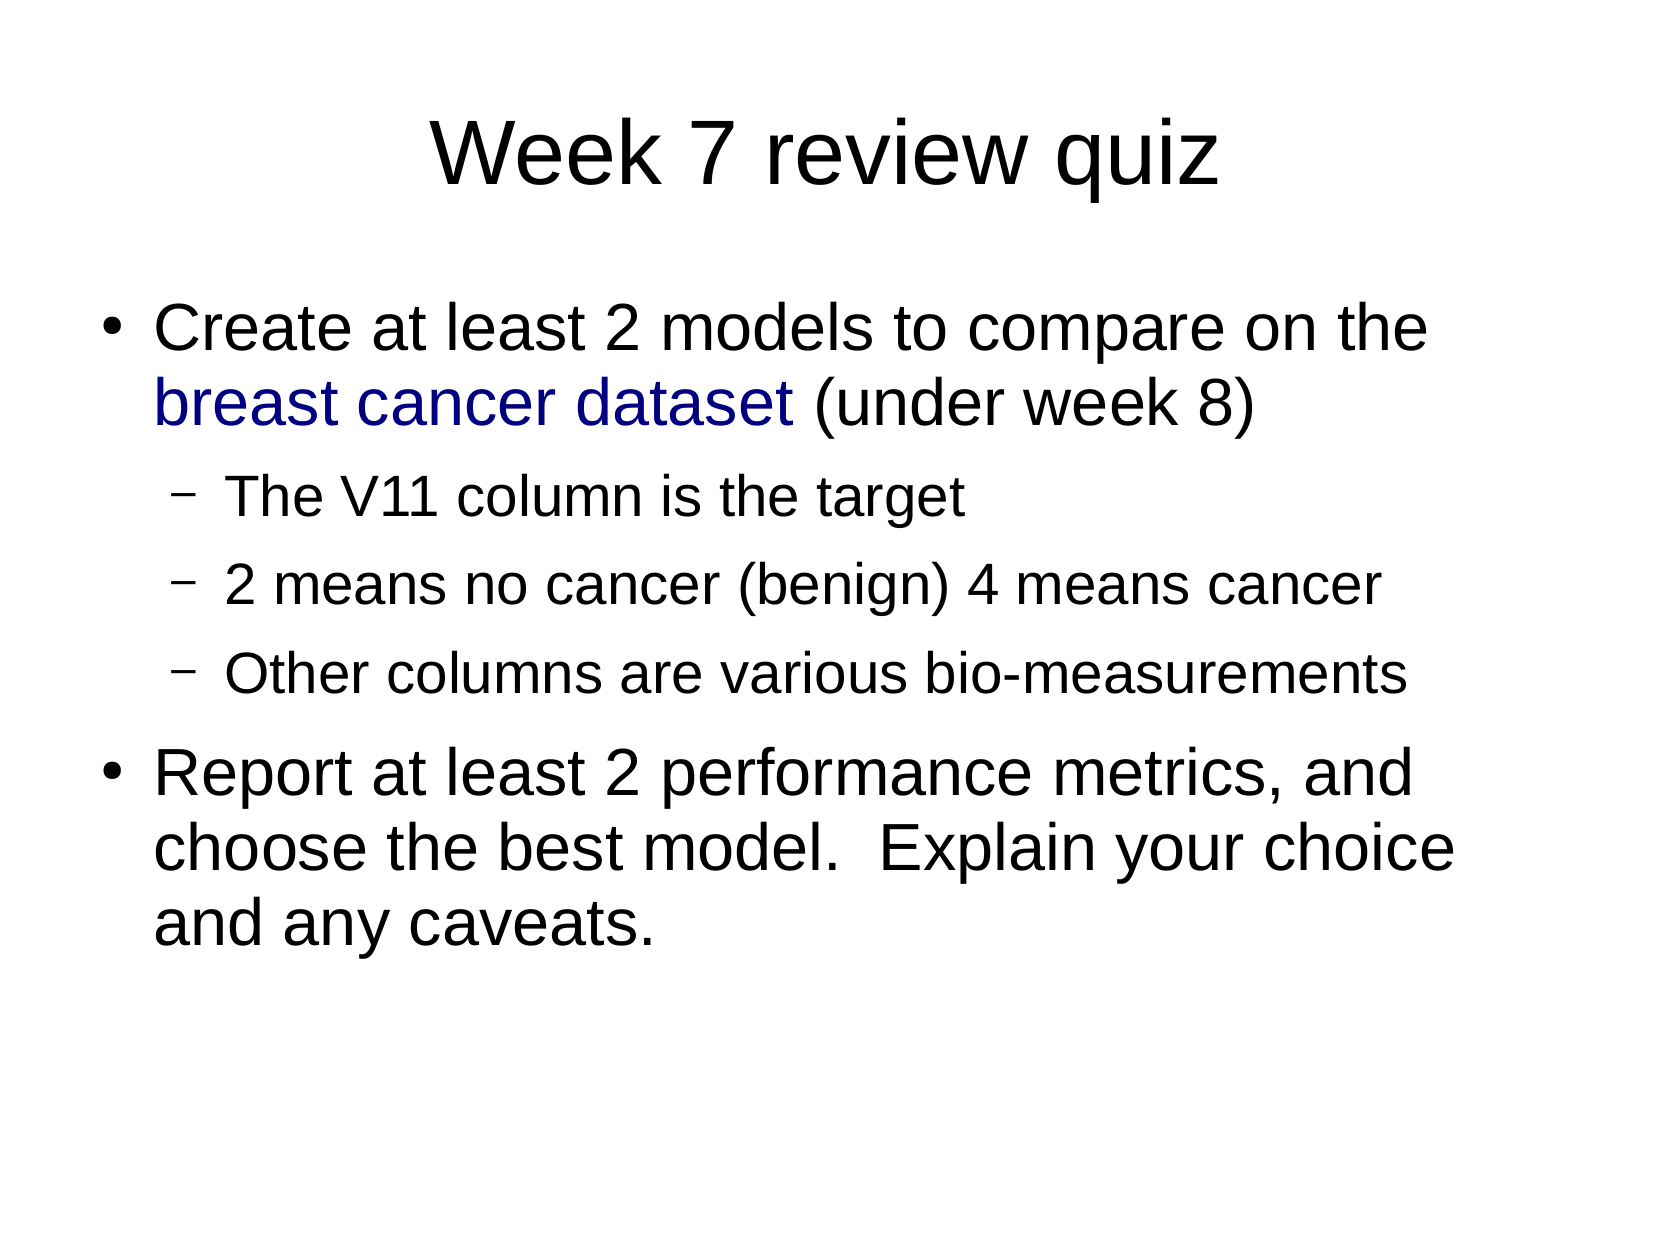

# Week 7 review quiz
Create at least 2 models to compare on the breast cancer dataset (under week 8)
The V11 column is the target
2 means no cancer (benign) 4 means cancer
Other columns are various bio-measurements
Report at least 2 performance metrics, and choose the best model. Explain your choice and any caveats.